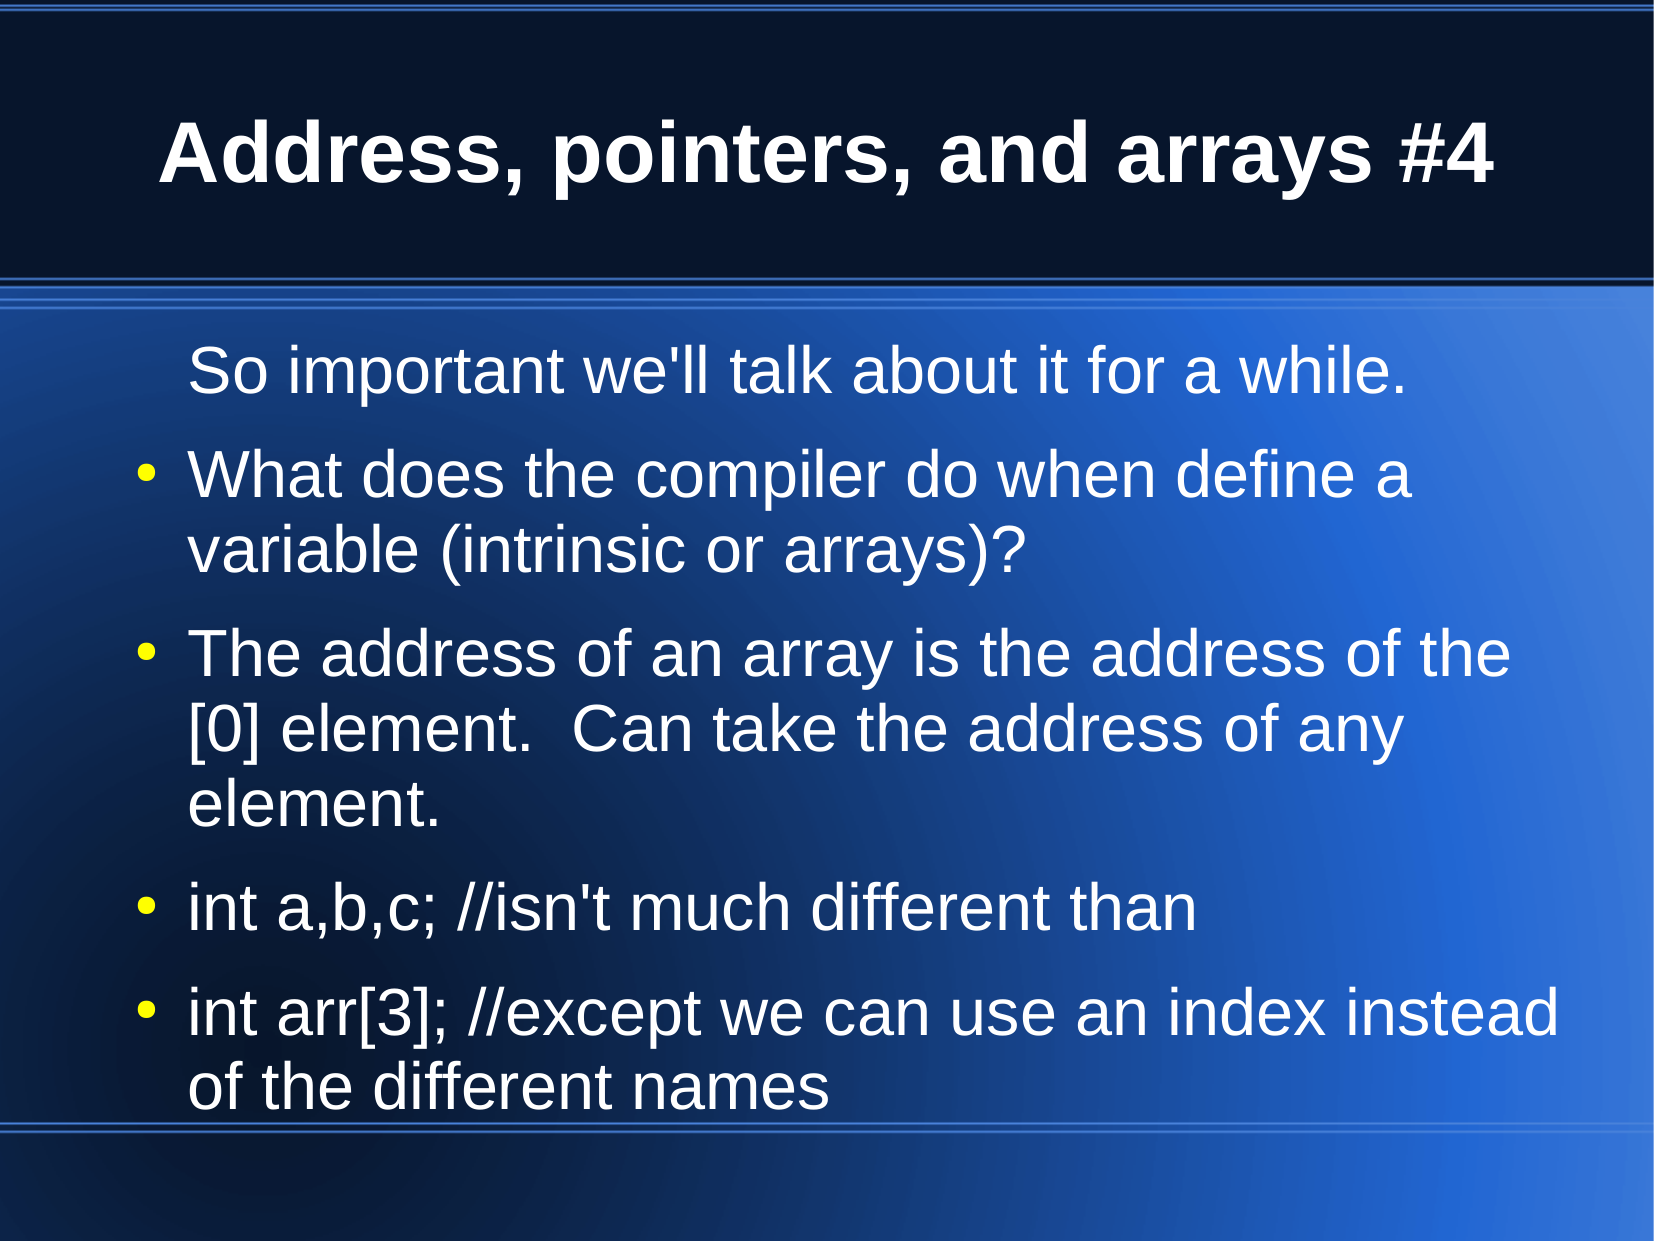

# Address, pointers, and arrays #4
So important we'll talk about it for a while.
What does the compiler do when define a variable (intrinsic or arrays)?
The address of an array is the address of the [0] element. Can take the address of any element.
int a,b,c; //isn't much different than
int arr[3]; //except we can use an index instead of the different names